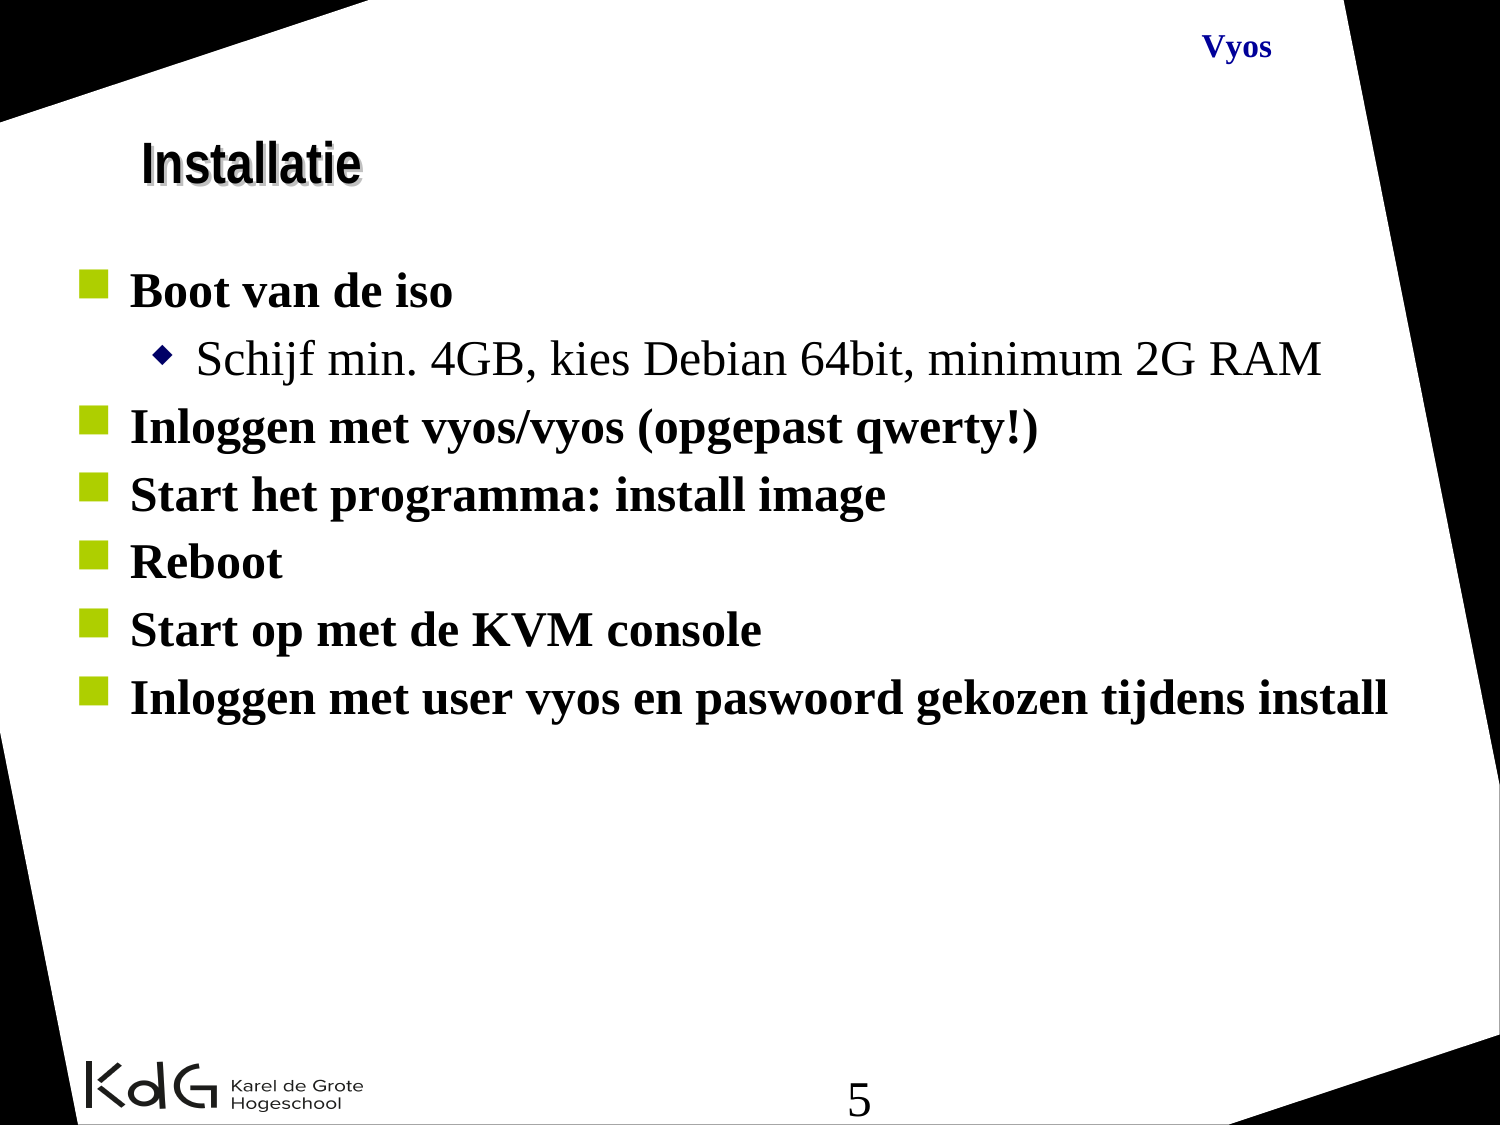

# Installatie
Boot van de iso
Schijf min. 4GB, kies Debian 64bit, minimum 2G RAM
Inloggen met vyos/vyos (opgepast qwerty!)
Start het programma: install image
Reboot
Start op met de KVM console
Inloggen met user vyos en paswoord gekozen tijdens install